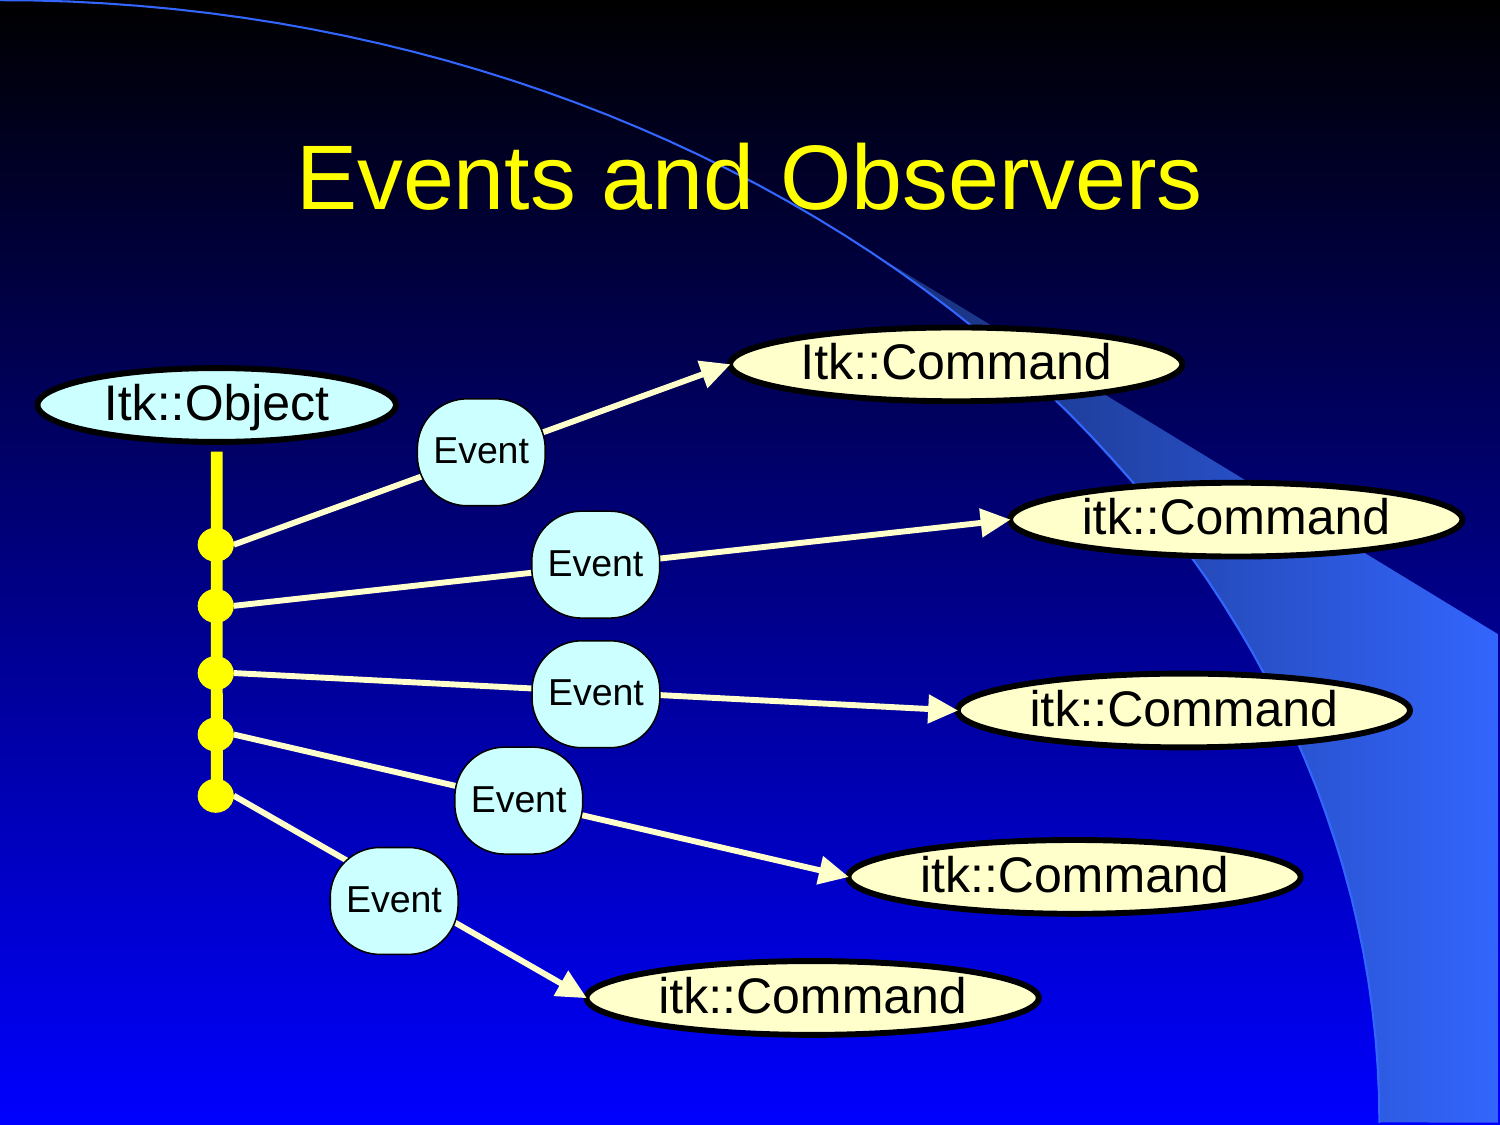

# Events and Observers
Itk::Command
Itk::Object
Event
itk::Command
Event
Event
itk::Command
Event
itk::Command
Event
itk::Command